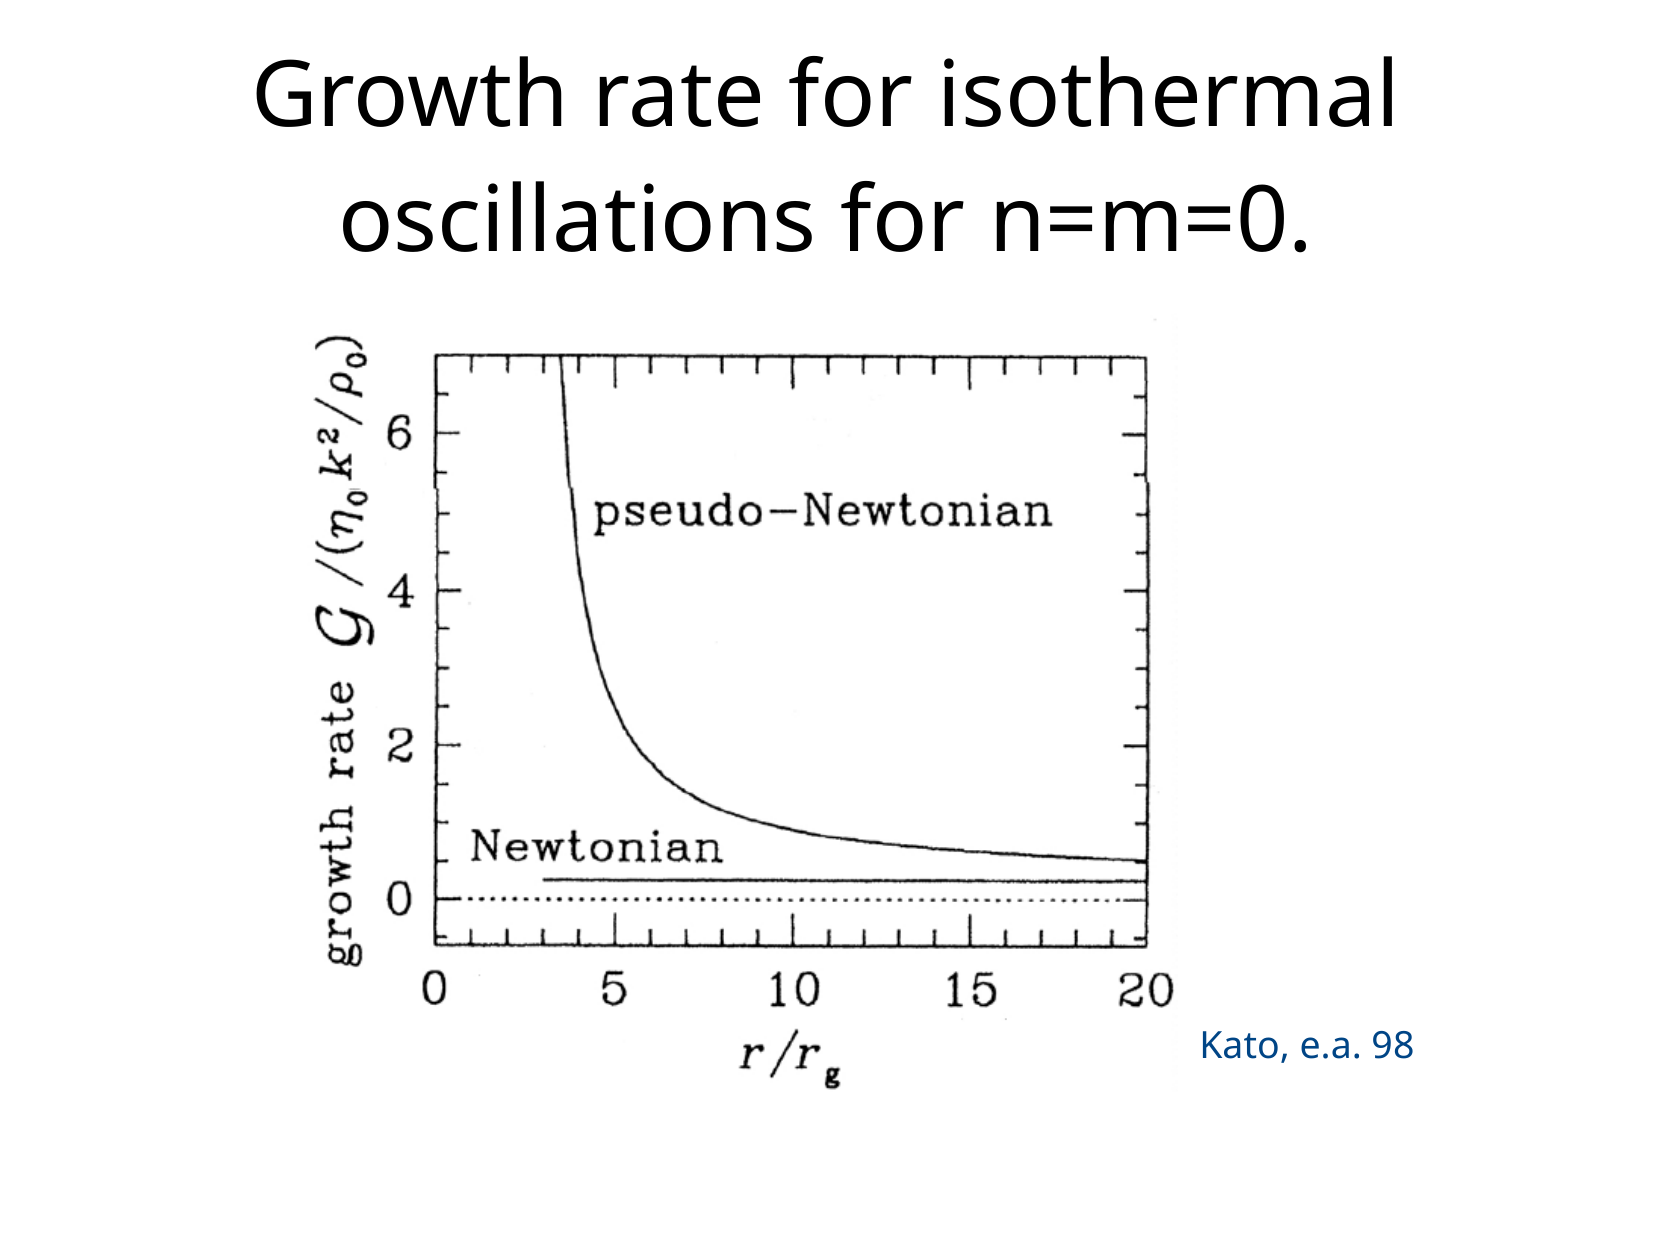

# Growth rate for isothermal oscillations for n=m=0.
Kato, e.a. 98